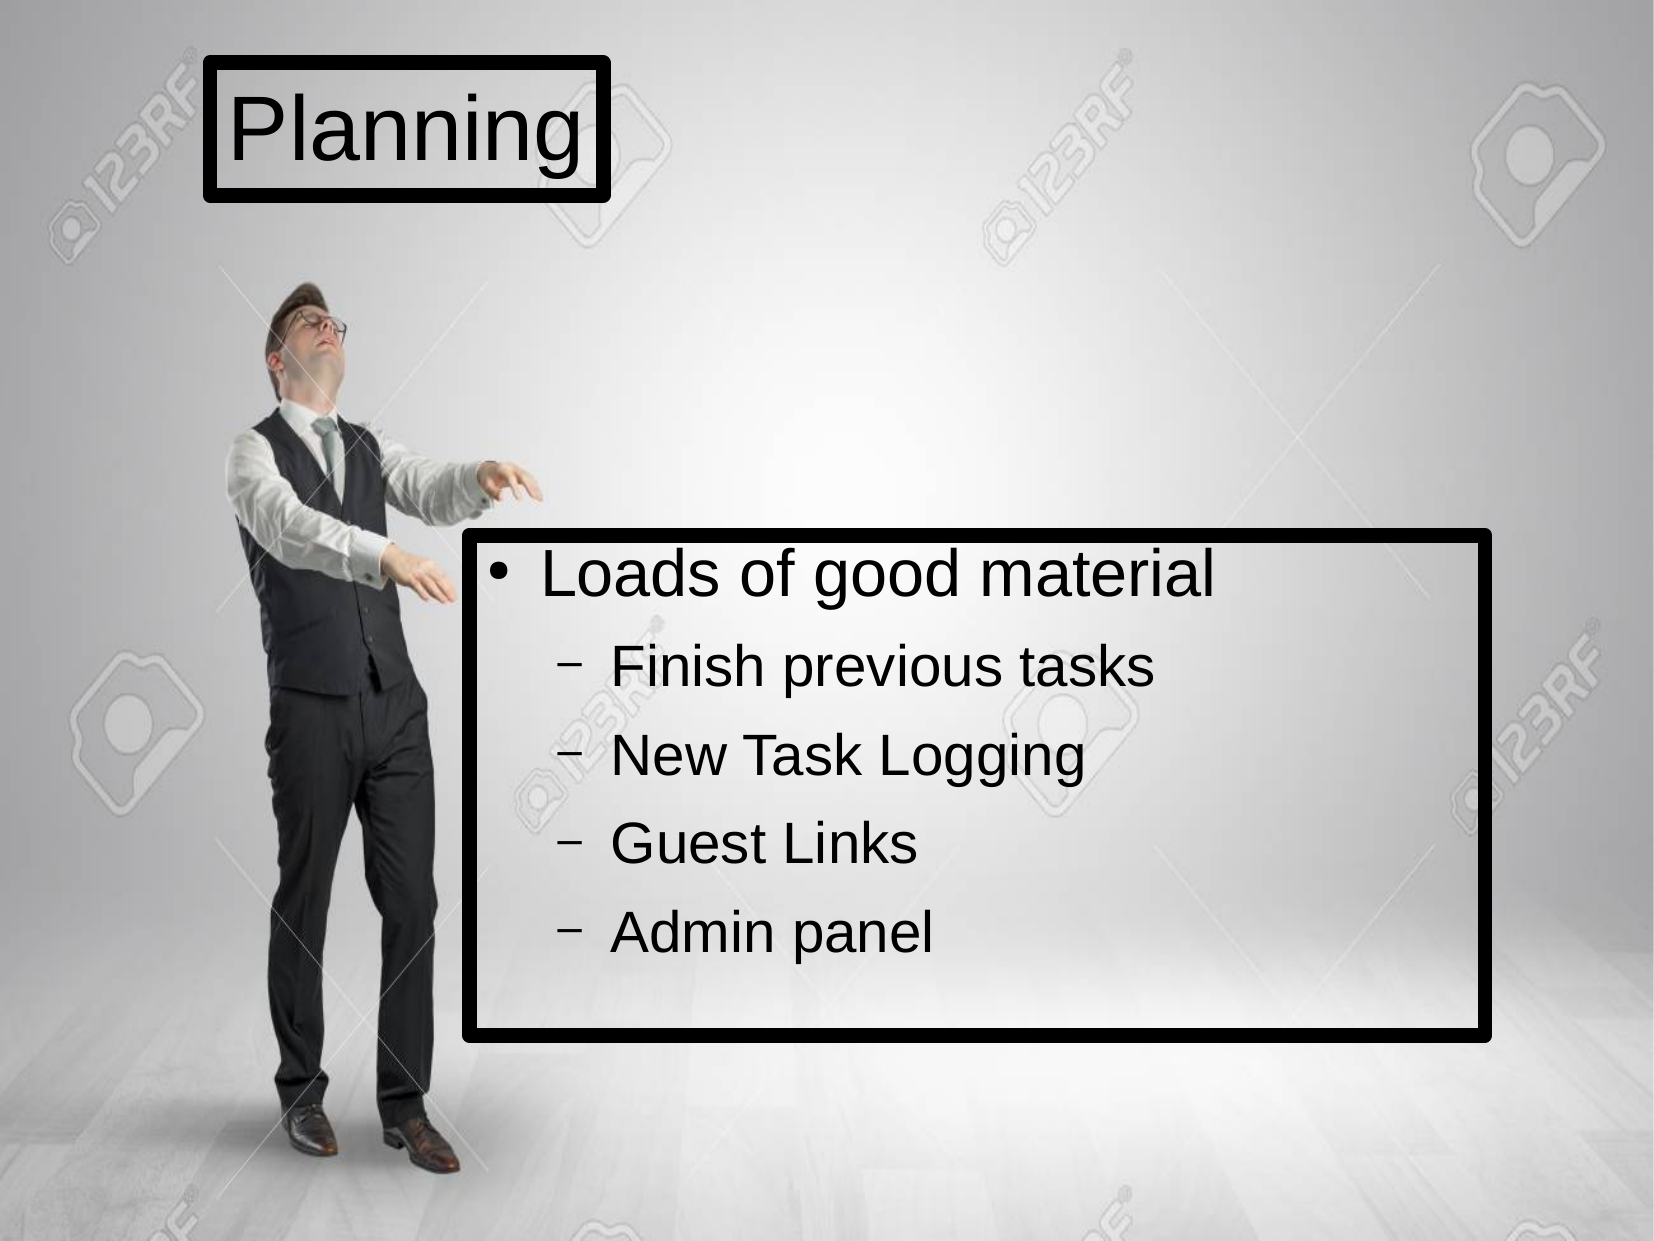

# Planning
Loads of good material
Finish previous tasks
New Task Logging
Guest Links
Admin panel